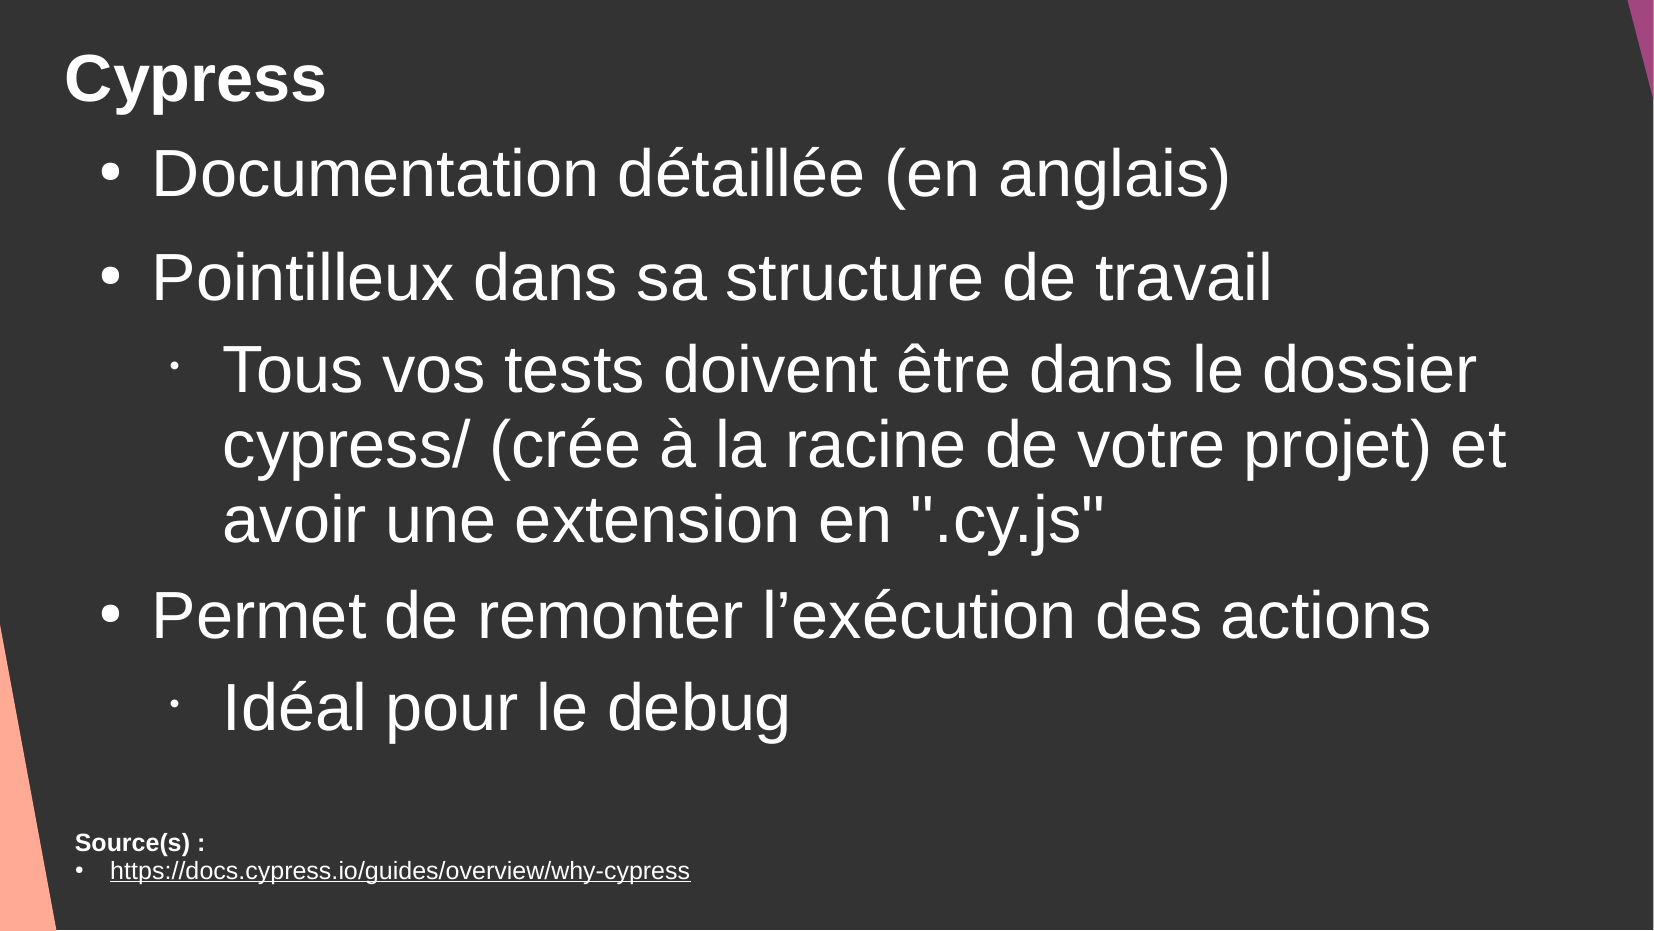

# Cypress
Documentation détaillée (en anglais)
Pointilleux dans sa structure de travail
Tous vos tests doivent être dans le dossier cypress/ (crée à la racine de votre projet) et avoir une extension en ".cy.js"
Permet de remonter l’exécution des actions
Idéal pour le debug
Source(s) :
https://docs.cypress.io/guides/overview/why-cypress